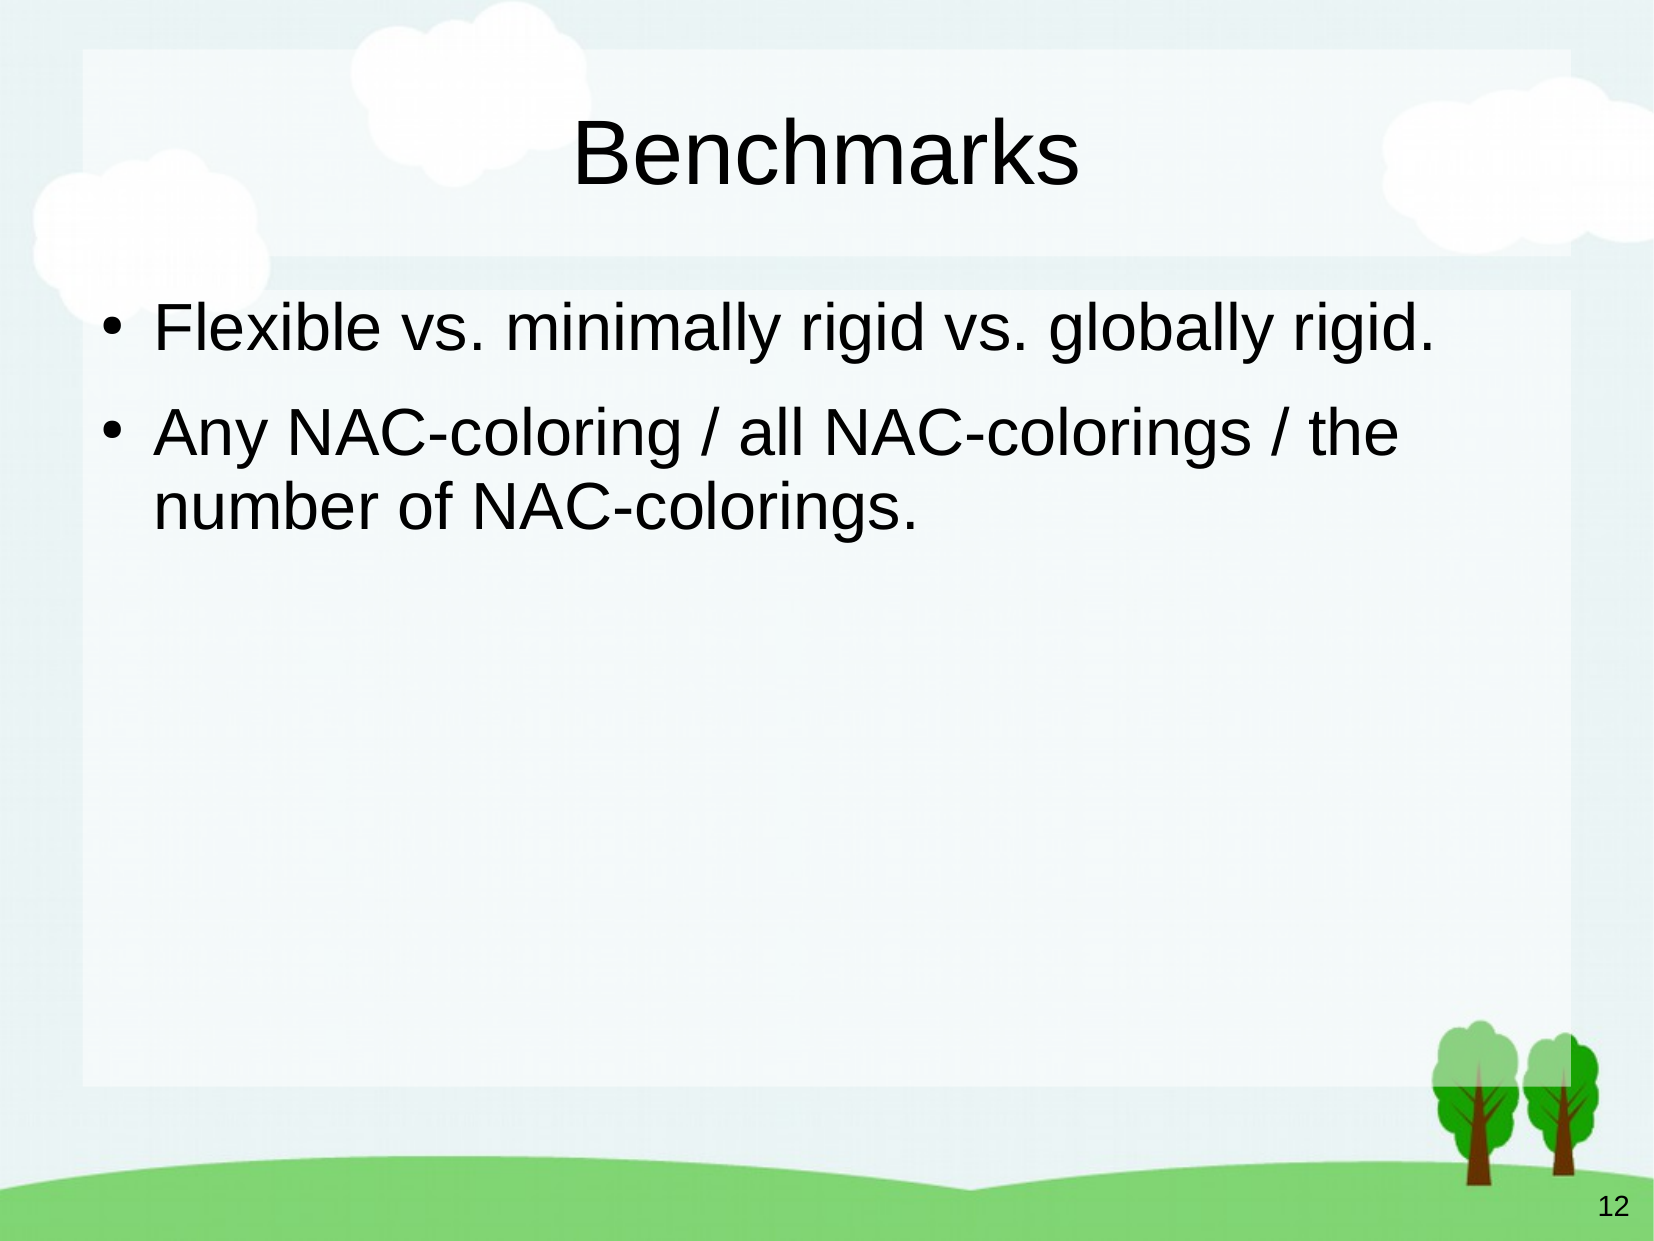

# Benchmarks
Flexible vs. minimally rigid vs. globally rigid.
Any NAC-coloring / all NAC-colorings / the number of NAC-colorings.
12